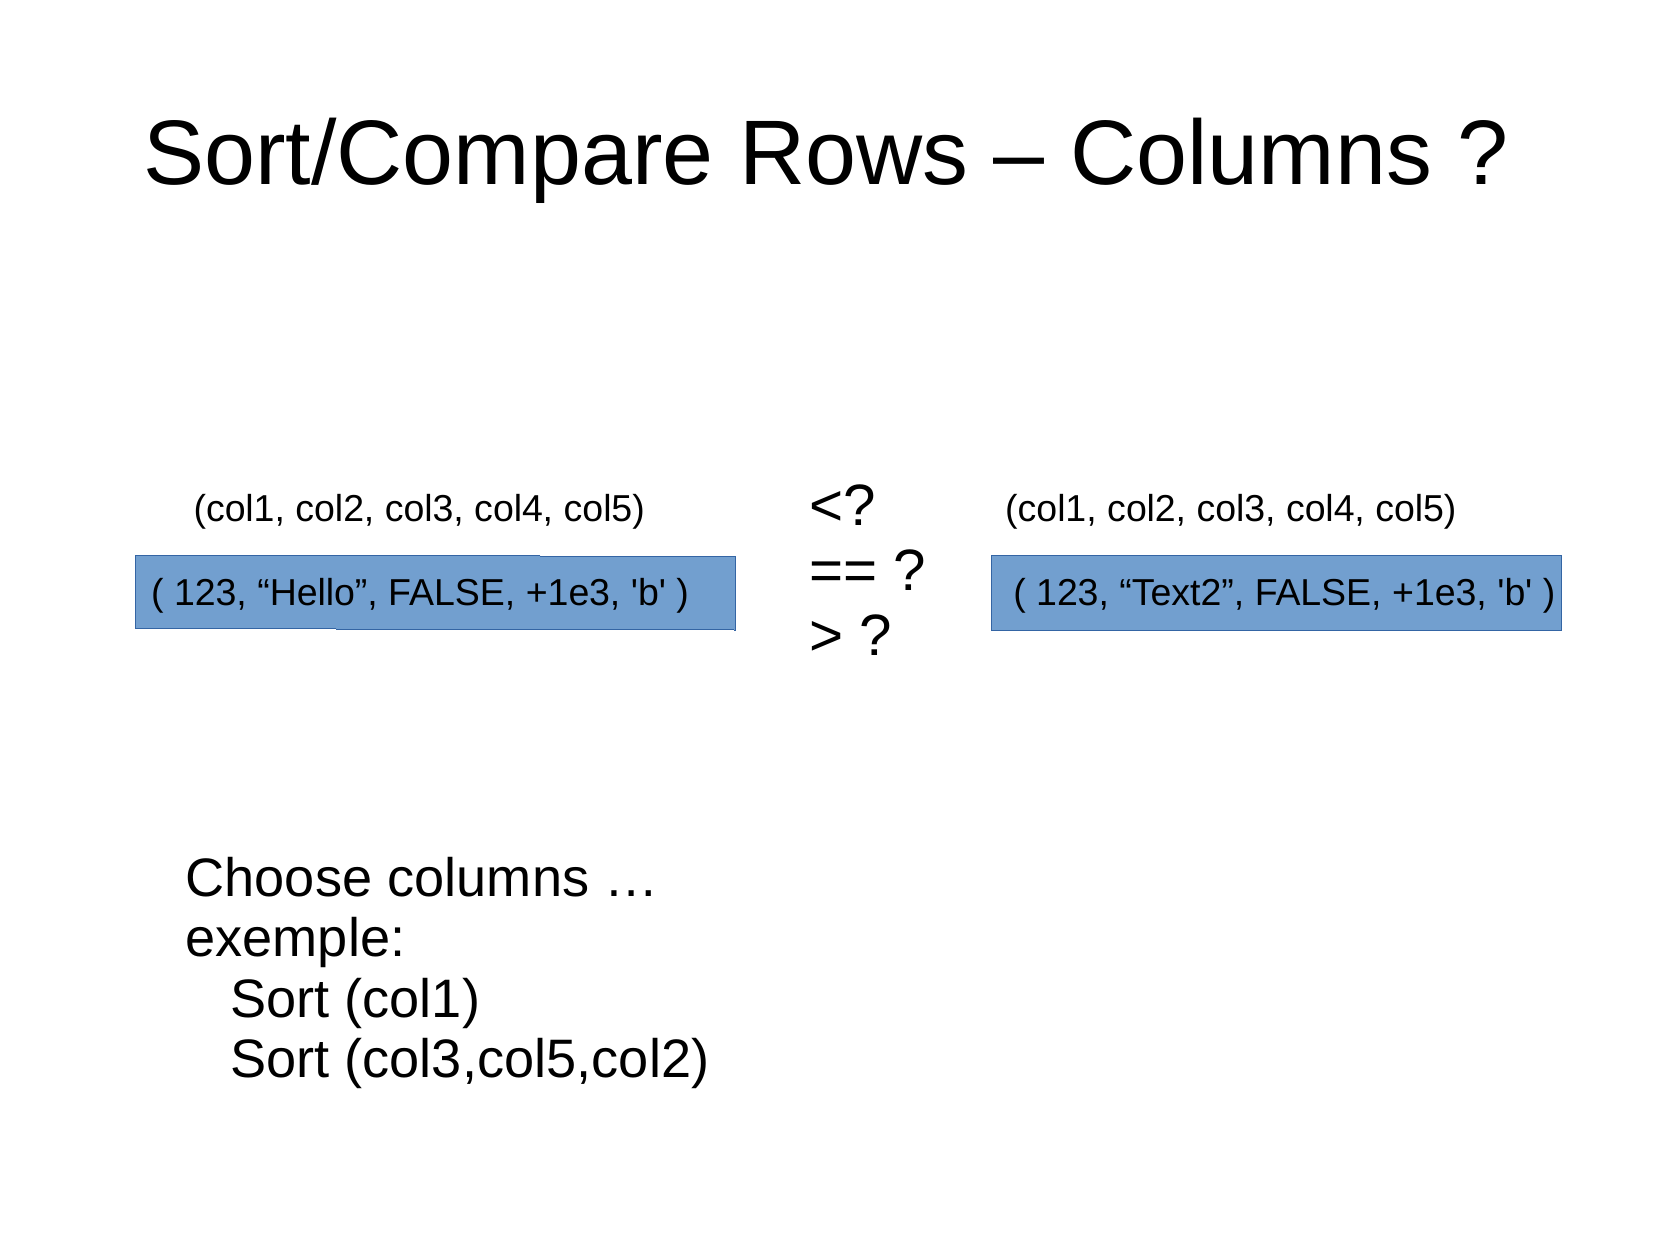

# Sort/Compare Rows – Columns ?
<?
== ?
> ?
(col1, col2, col3, col4, col5)
(col1, col2, col3, col4, col5)
( 123, “Hello”, FALSE, +1e3, 'b' )
( 123, “Text2”, FALSE, +1e3, 'b' )
Choose columns …
exemple:
 Sort (col1)
 Sort (col3,col5,col2)